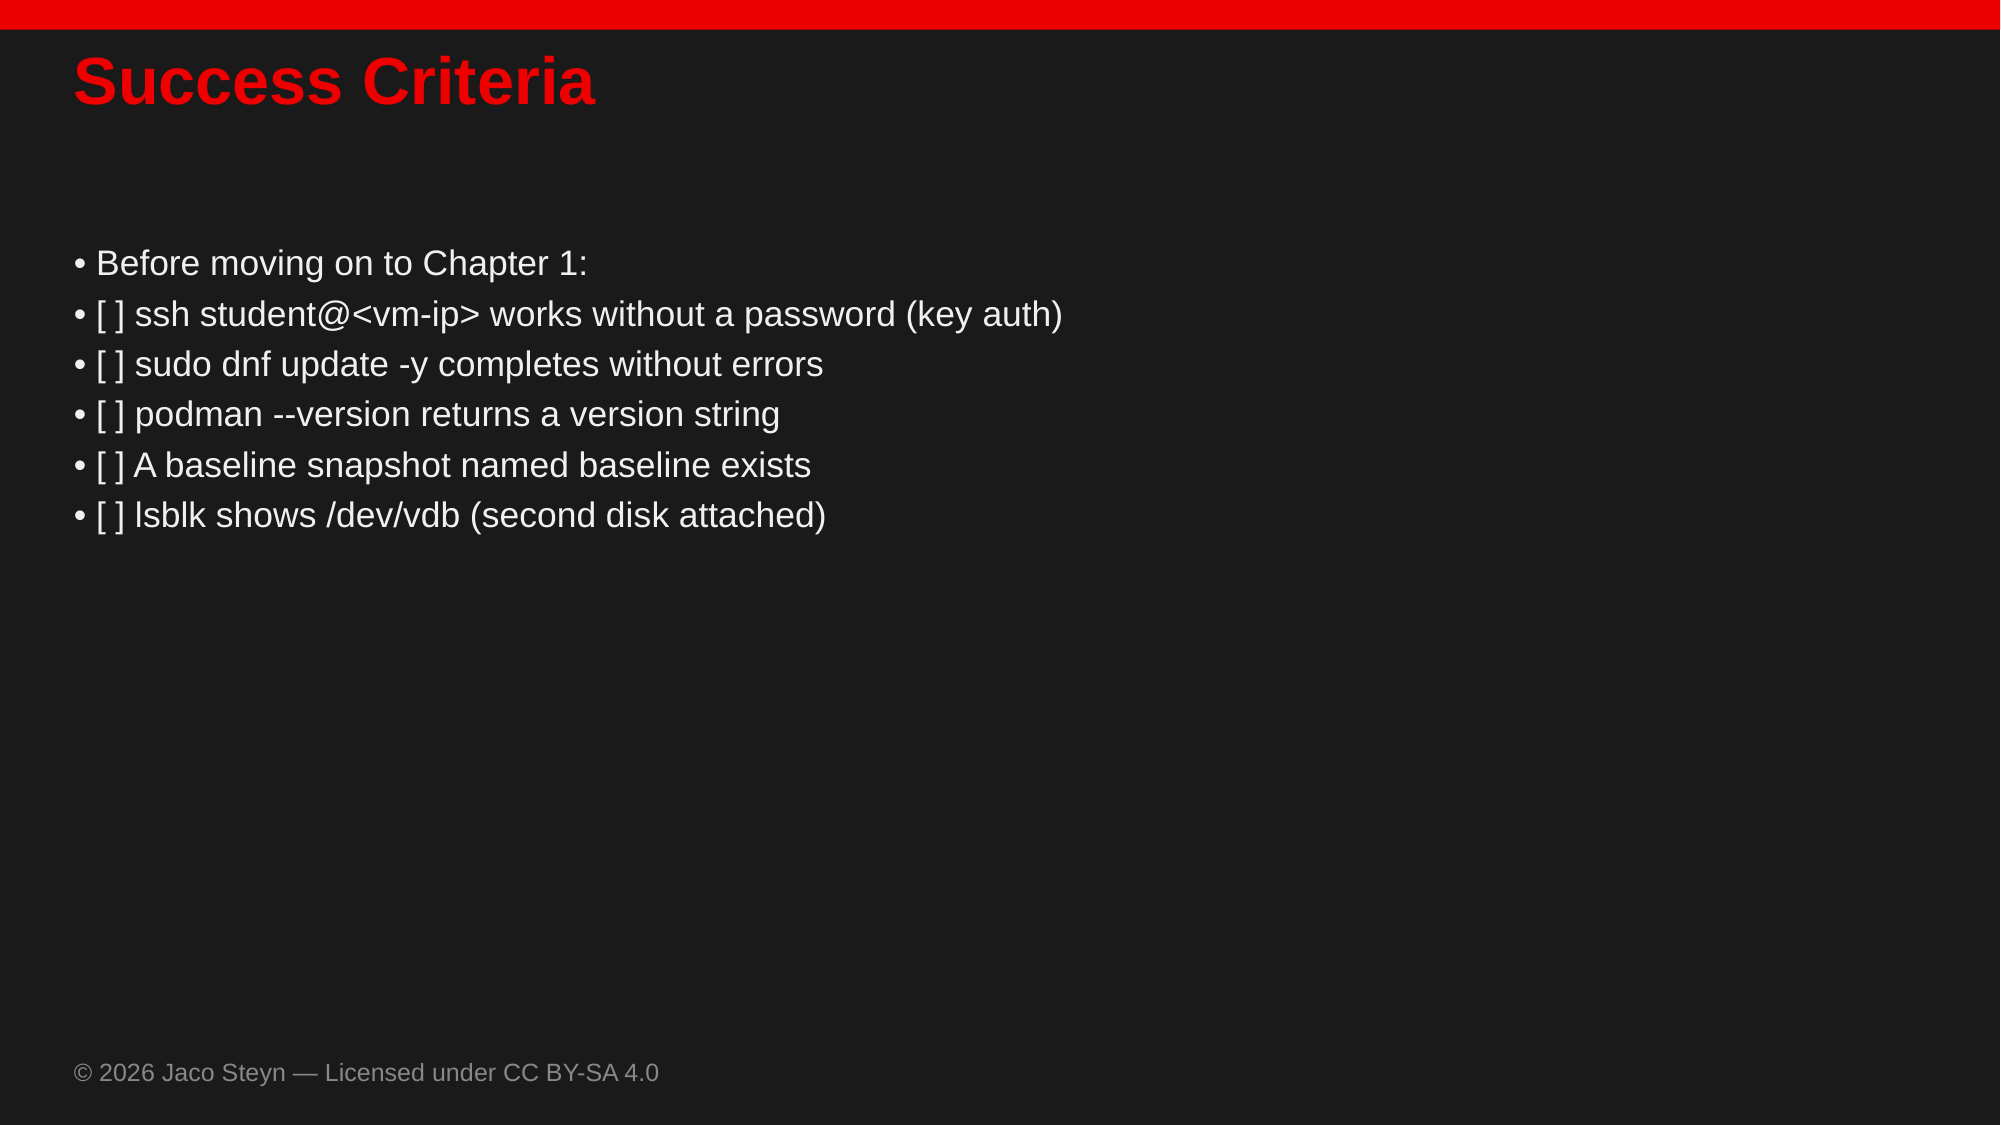

Success Criteria
• Before moving on to Chapter 1:
• [ ] ssh student@<vm-ip> works without a password (key auth)
• [ ] sudo dnf update -y completes without errors
• [ ] podman --version returns a version string
• [ ] A baseline snapshot named baseline exists
• [ ] lsblk shows /dev/vdb (second disk attached)
© 2026 Jaco Steyn — Licensed under CC BY-SA 4.0